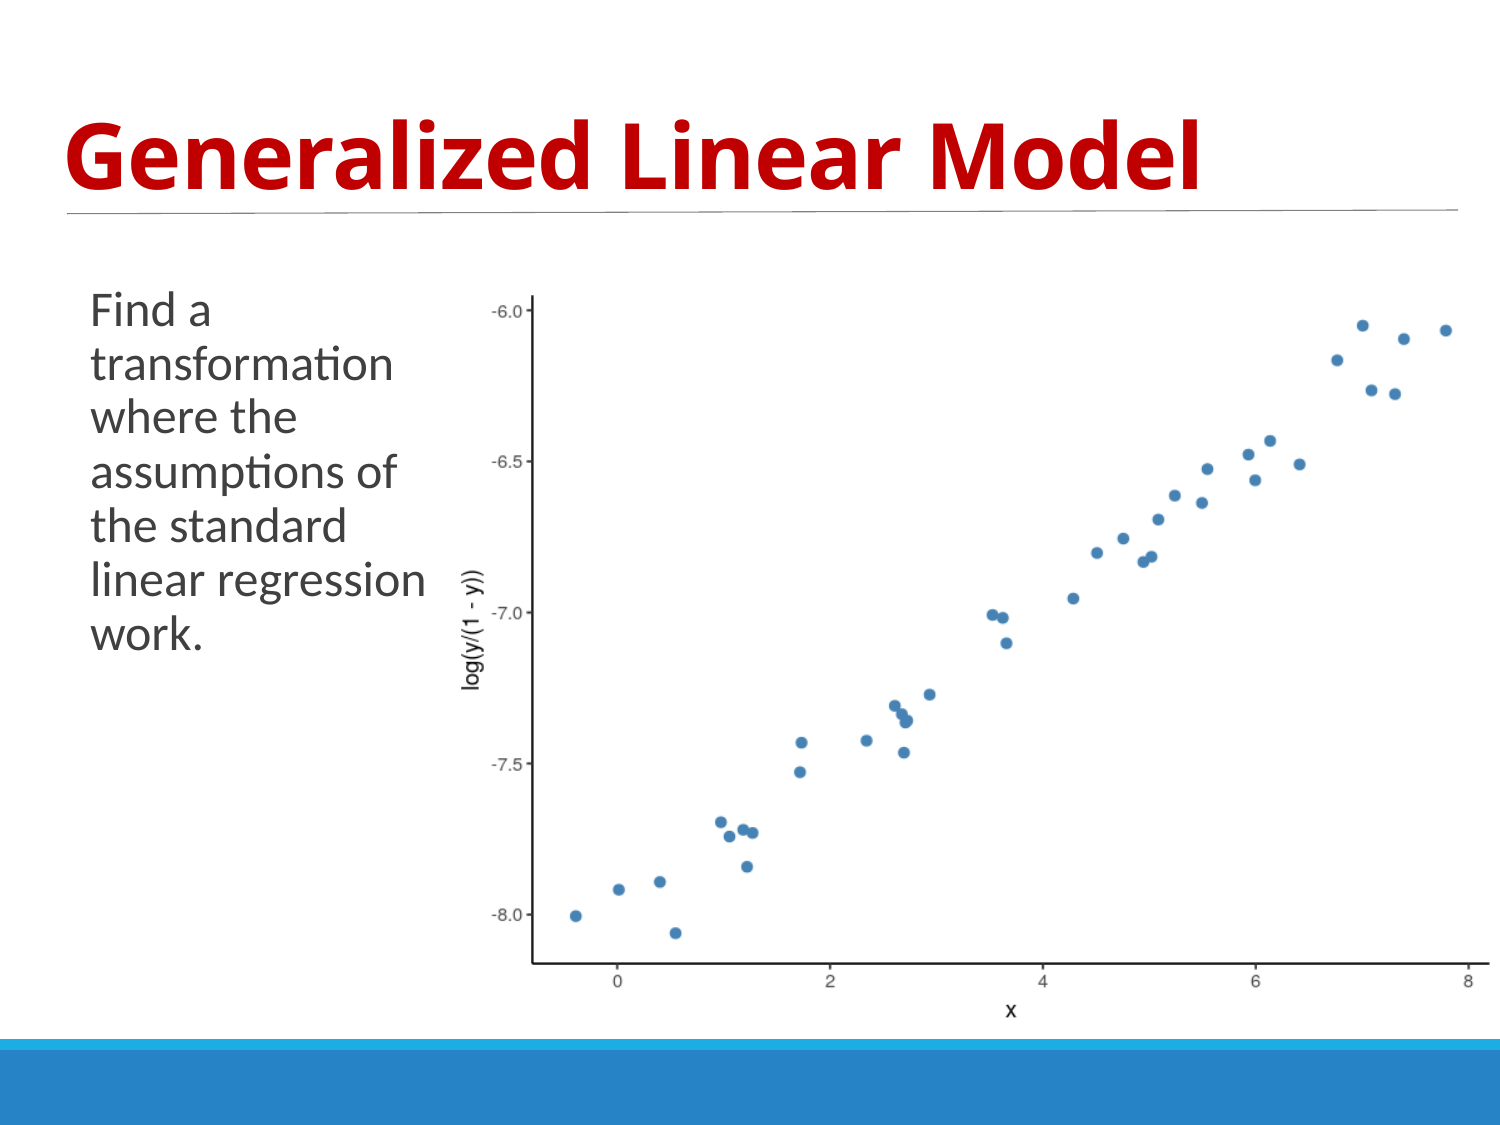

# Generalized Linear Model
Find a transformation where the assumptions of the standard linear regression work.